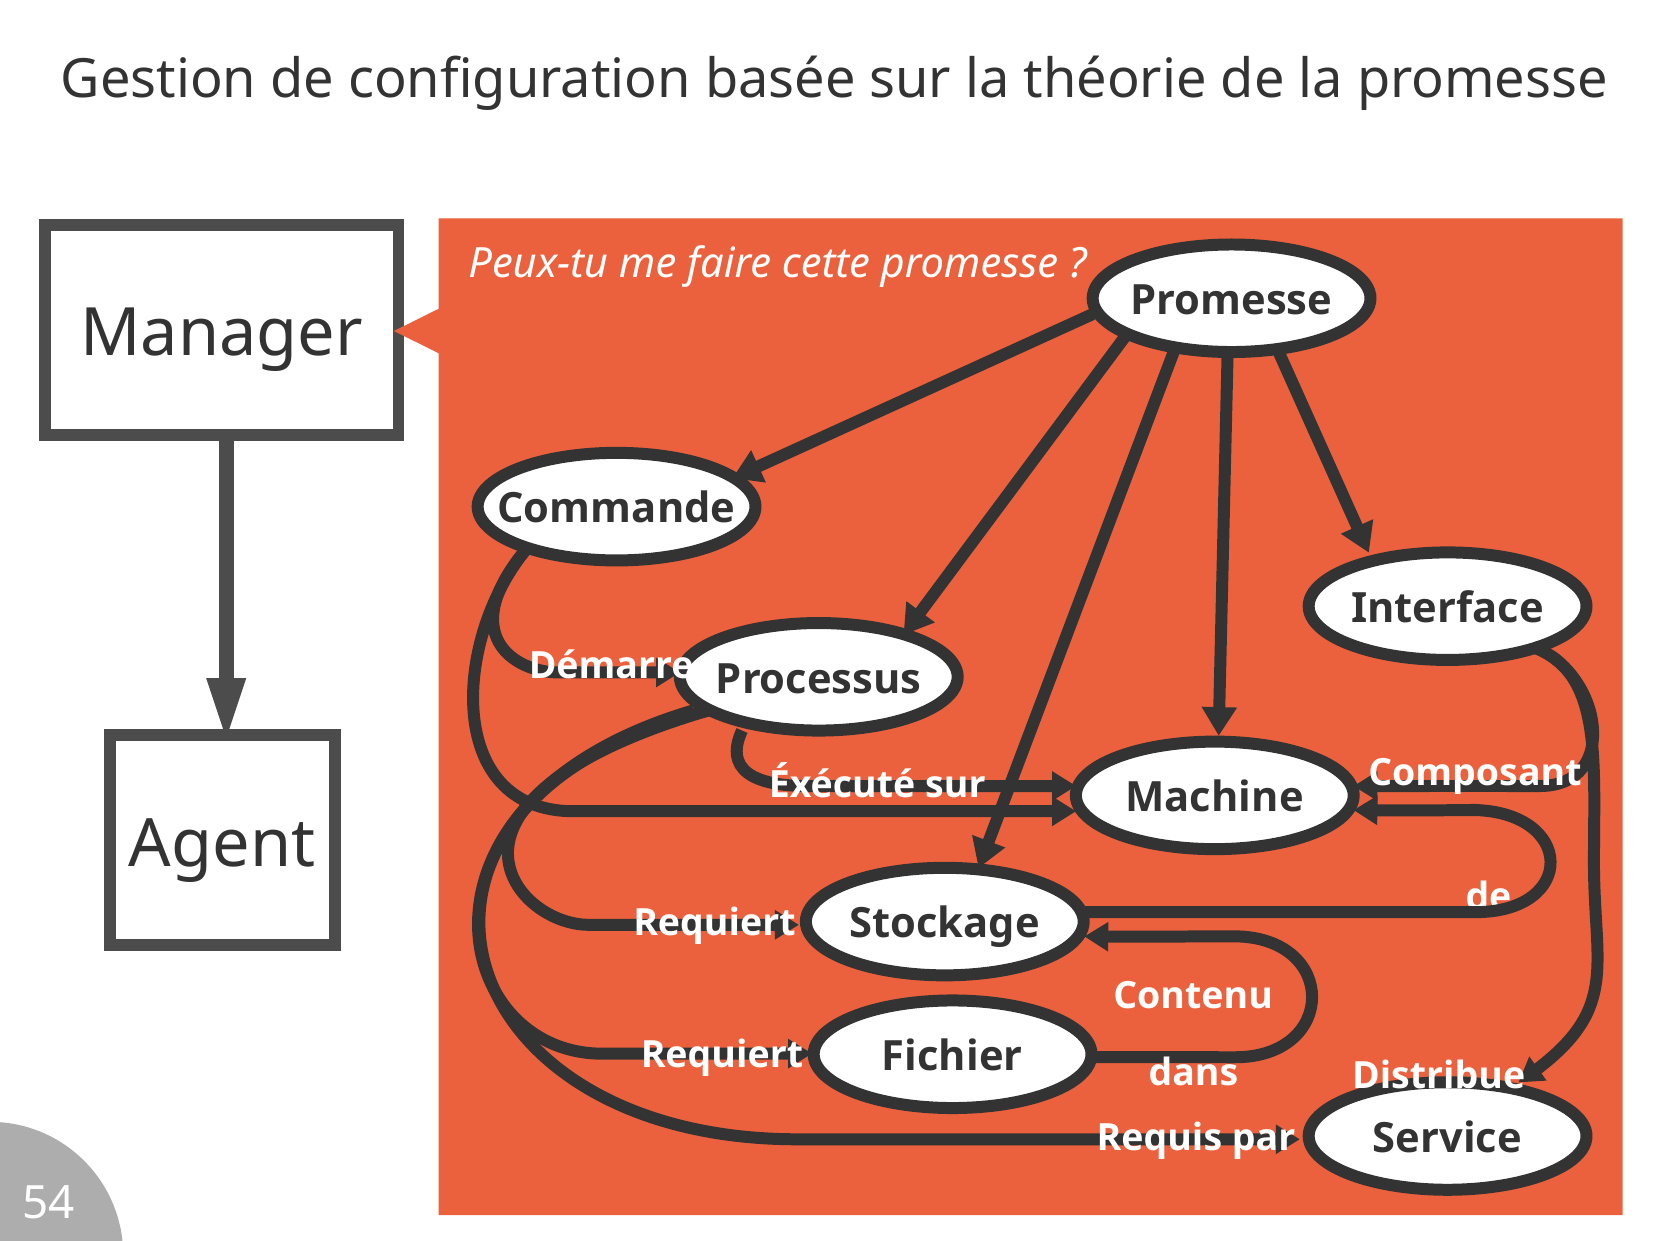

Gestion de configuration basée sur la théorie de la promesse
Peux-tu me faire cette promesse ?
Promesse
Commande
Interface
Démarre
Processus
Composant
 de
Éxécuté sur
Machine
Requiert
Stockage
Contenu
dans
Requiert
Fichier
Distribue
Requis par
Service
Manager
Agent
54